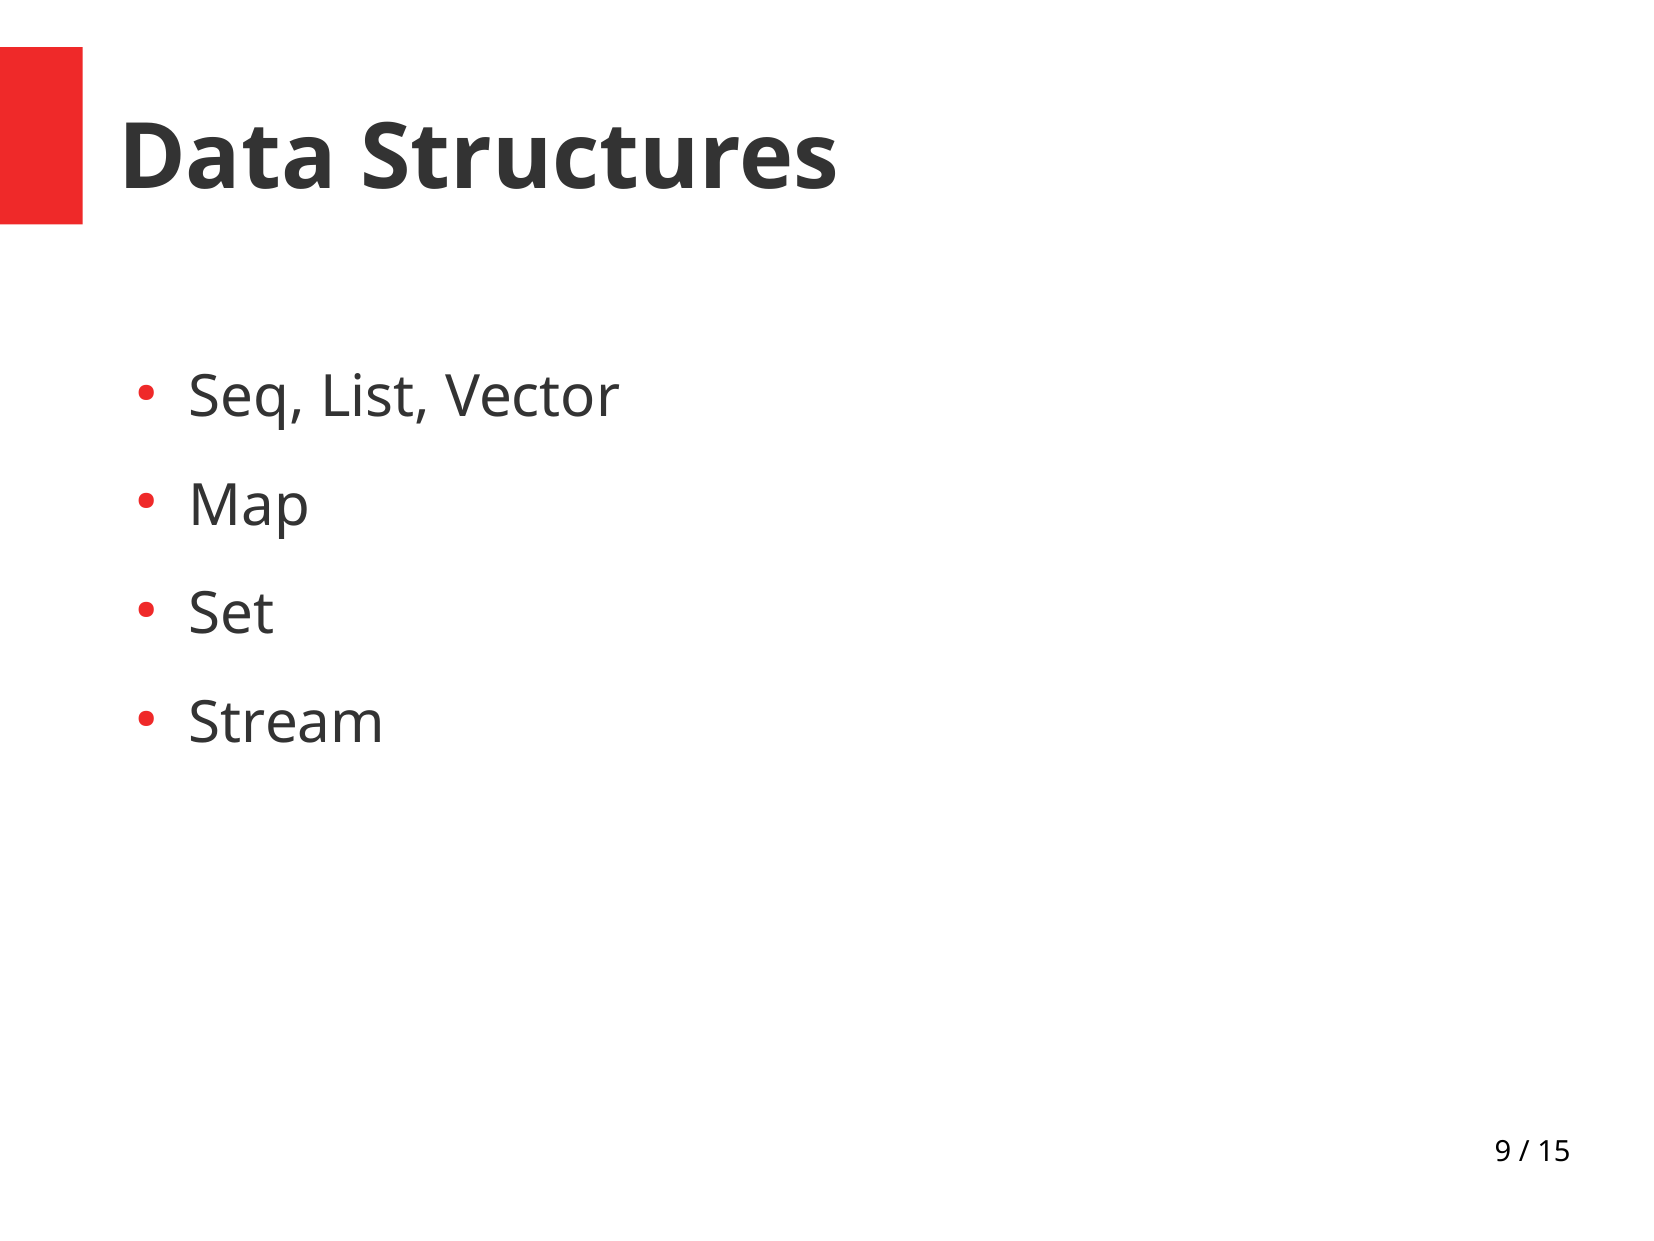

# Data Structures
Seq, List, Vector
Map
Set
Stream
9